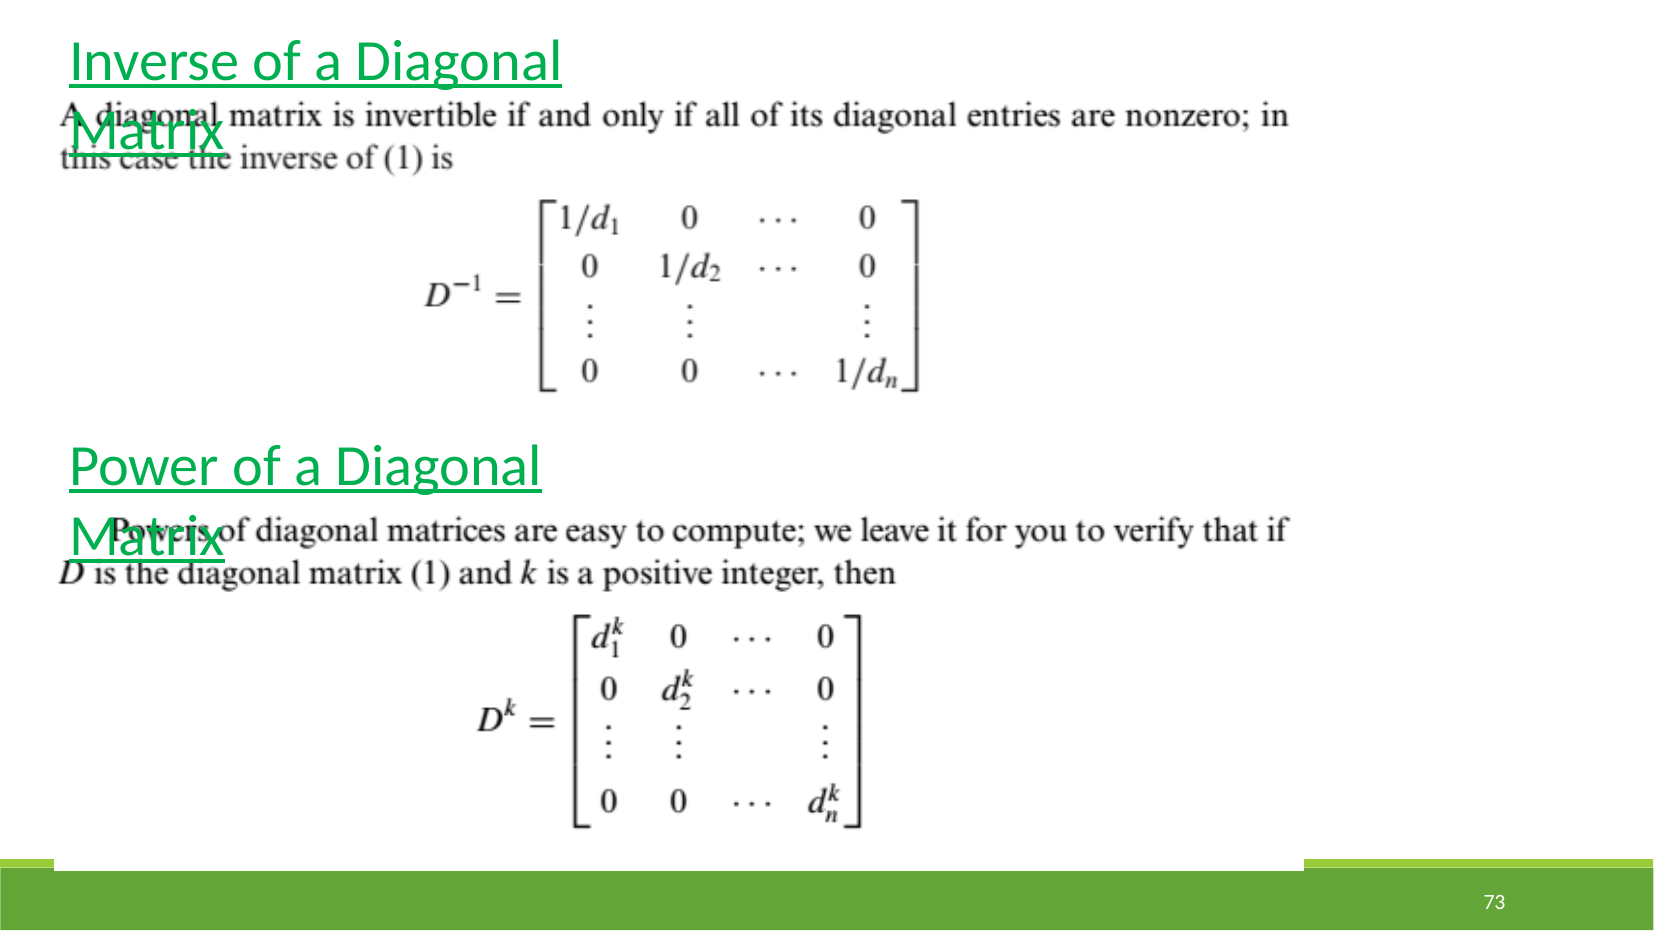

Inverse of a Diagonal Matrix
Power of a Diagonal Matrix